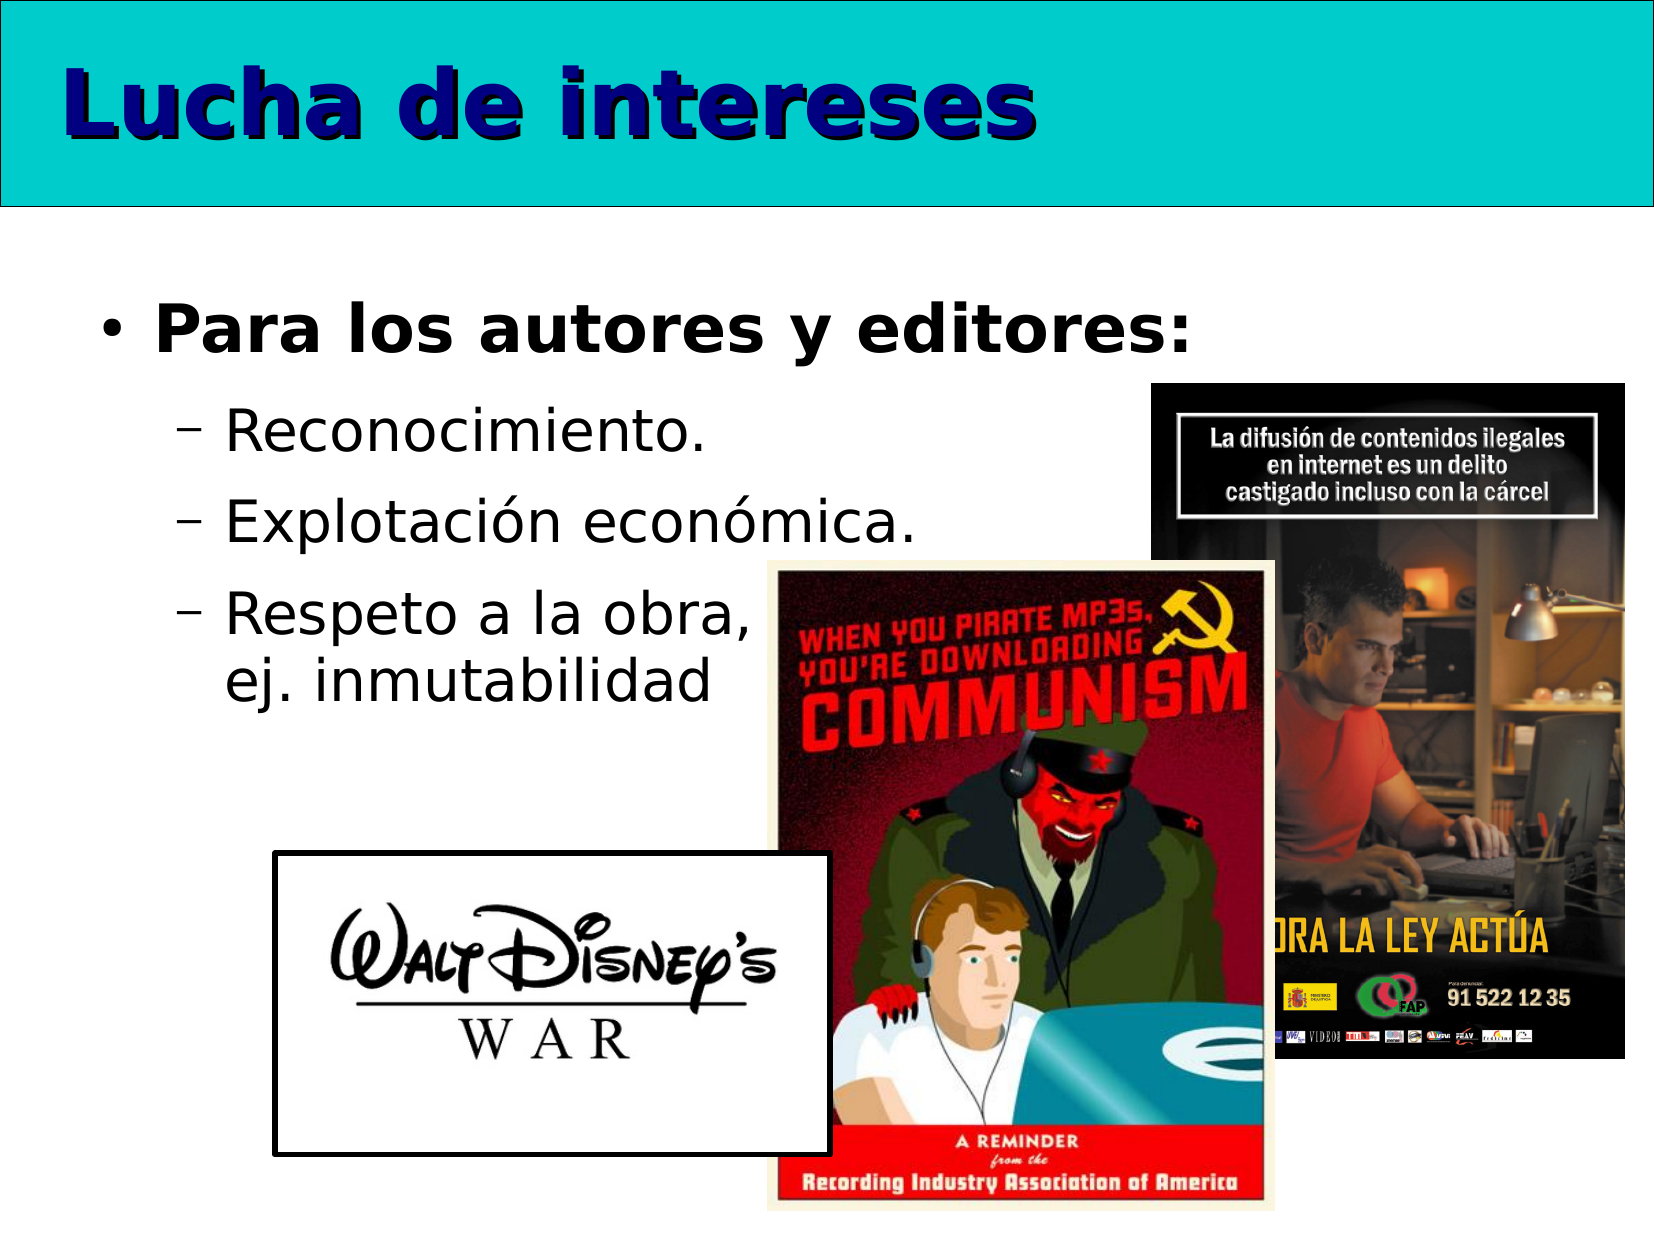

# Lucha de intereses
Para los autores y editores:
Reconocimiento.
Explotación económica.
Respeto a la obra,
ej. inmutabilidad